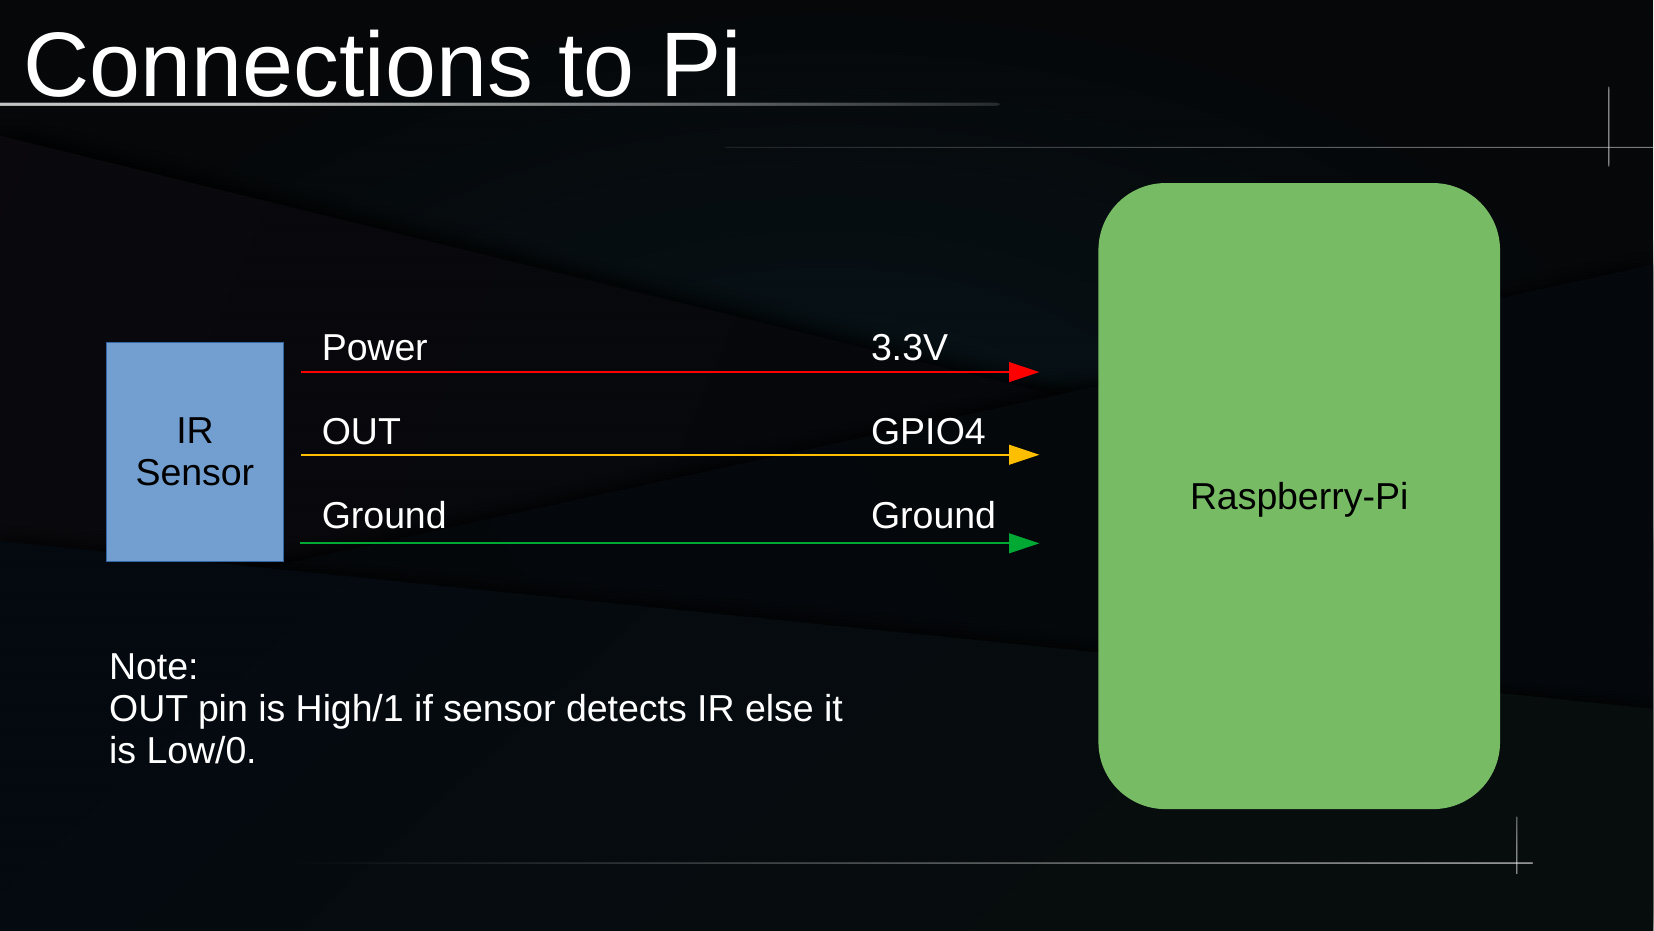

# Connections to Pi
Raspberry-Pi
Power
OUT
Ground
3.3V
GPIO4
Ground
IR
Sensor
Note:
OUT pin is High/1 if sensor detects IR else it is Low/0.